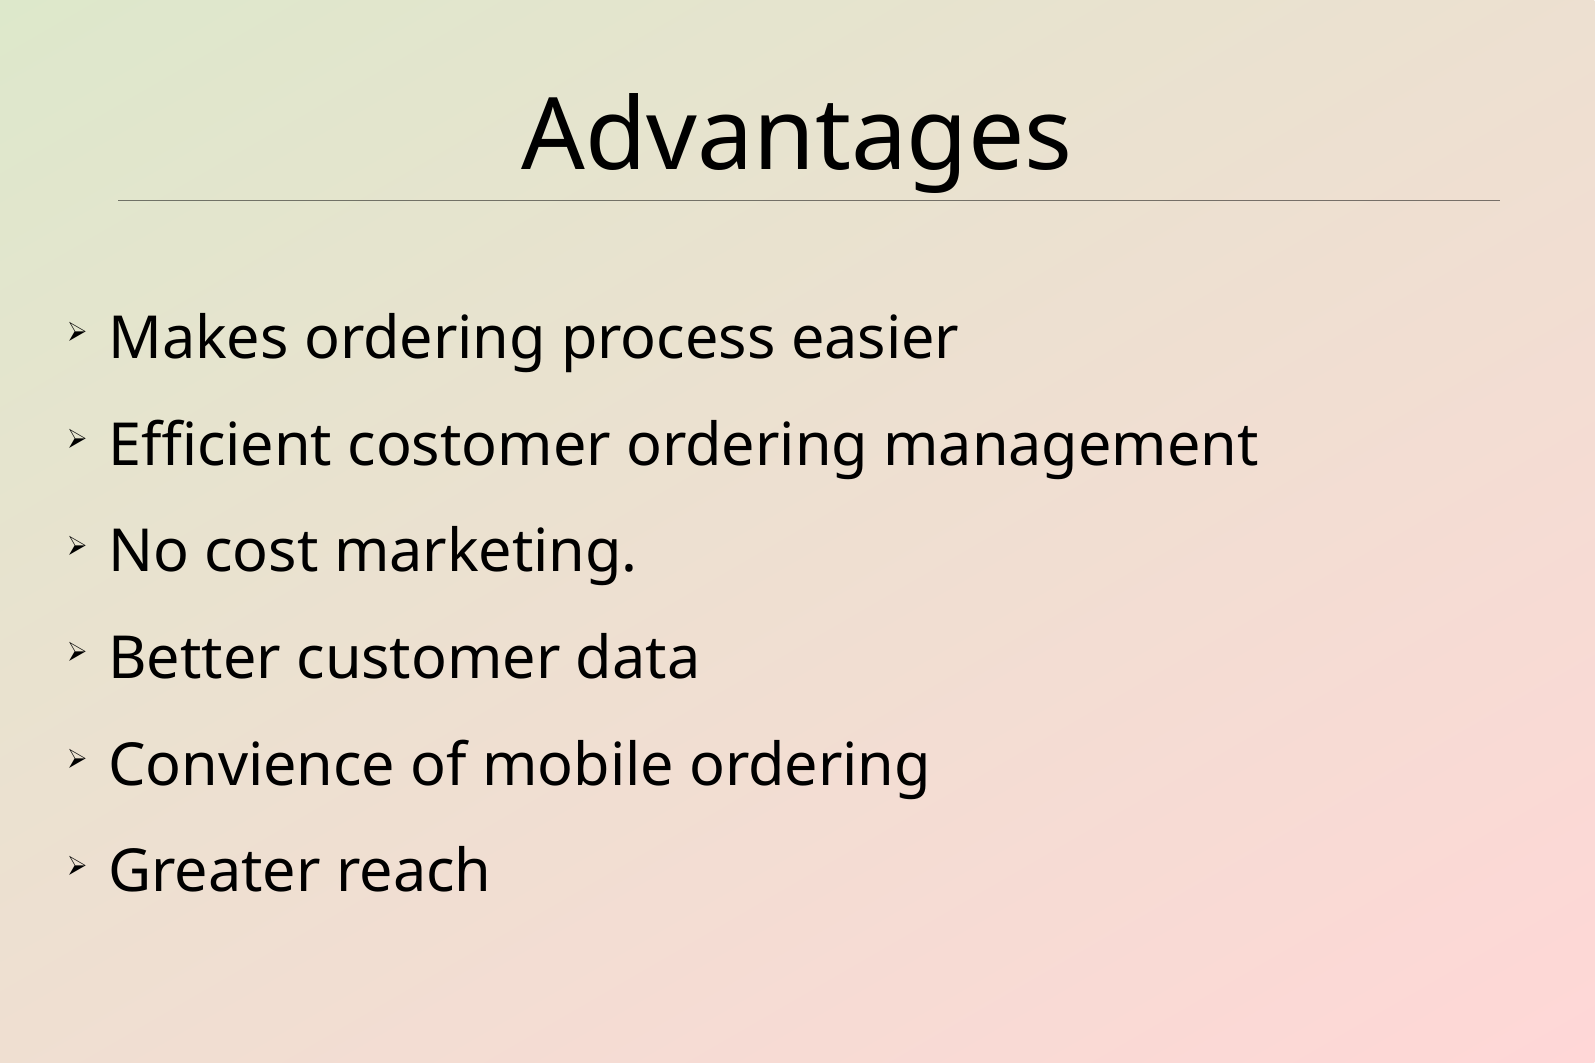

# Advantages
Makes ordering process easier
Efficient costomer ordering management
No cost marketing.
Better customer data
Convience of mobile ordering
Greater reach